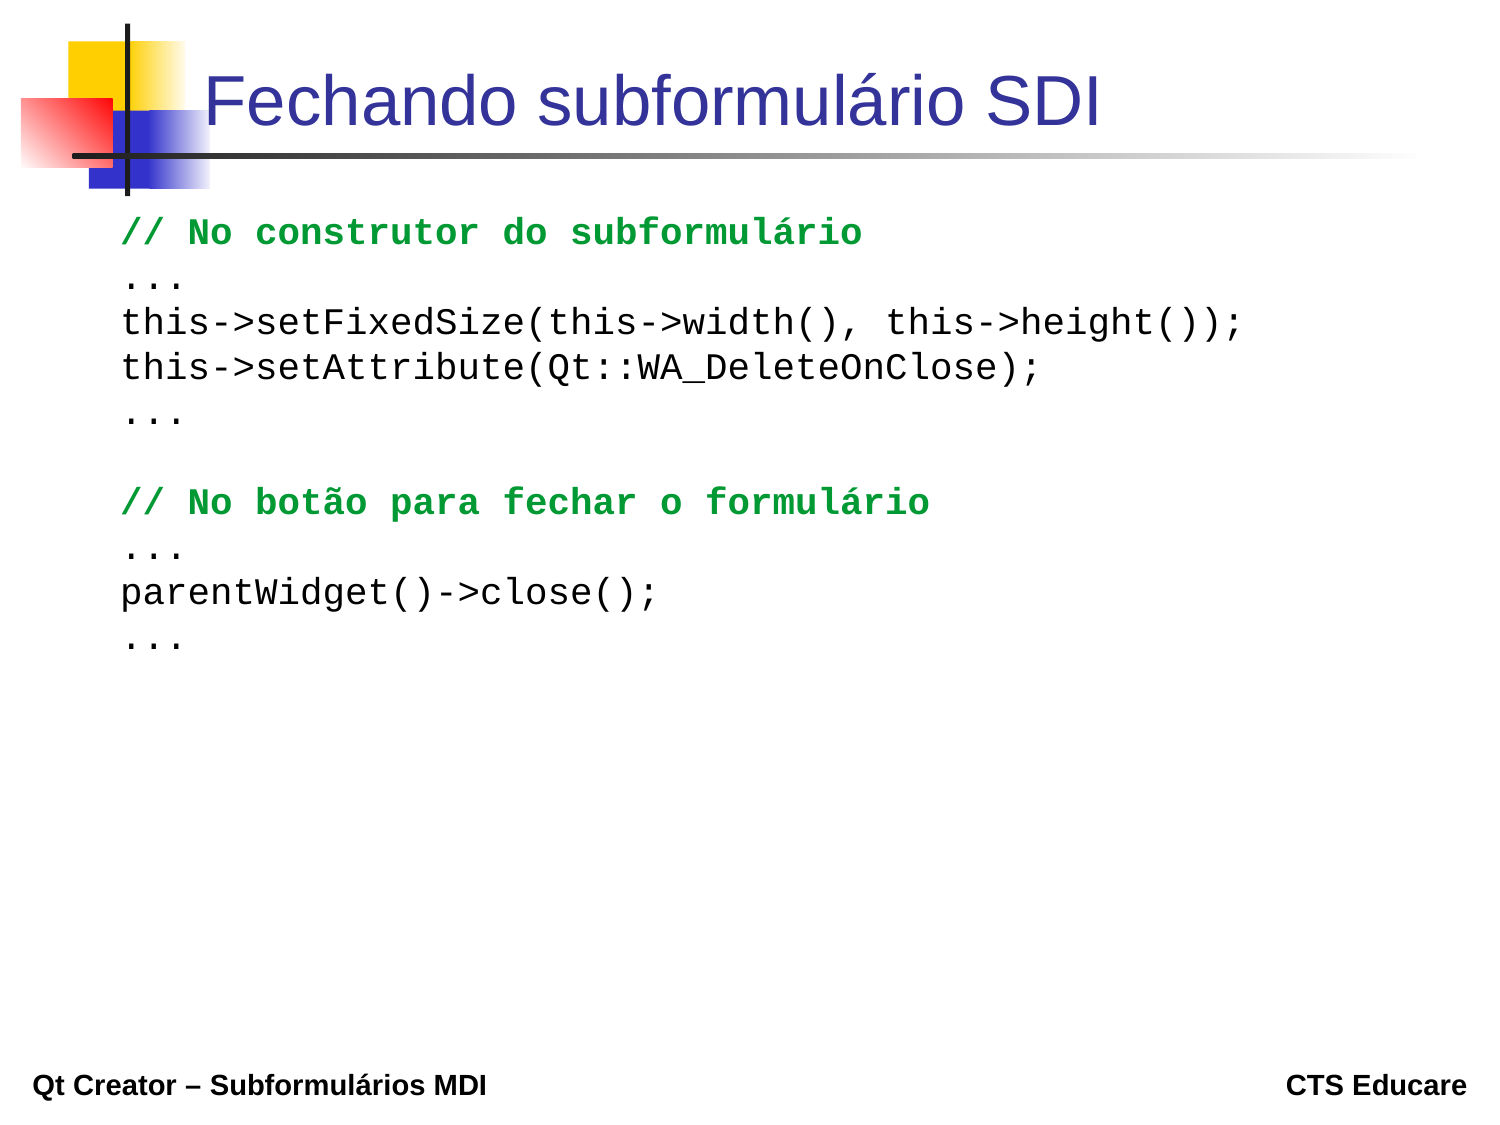

# Fechando subformulário SDI
// No construtor do subformulário
...
this->setFixedSize(this->width(), this->height());
this->setAttribute(Qt::WA_DeleteOnClose);
...
// No botão para fechar o formulário
...
parentWidget()->close();
...